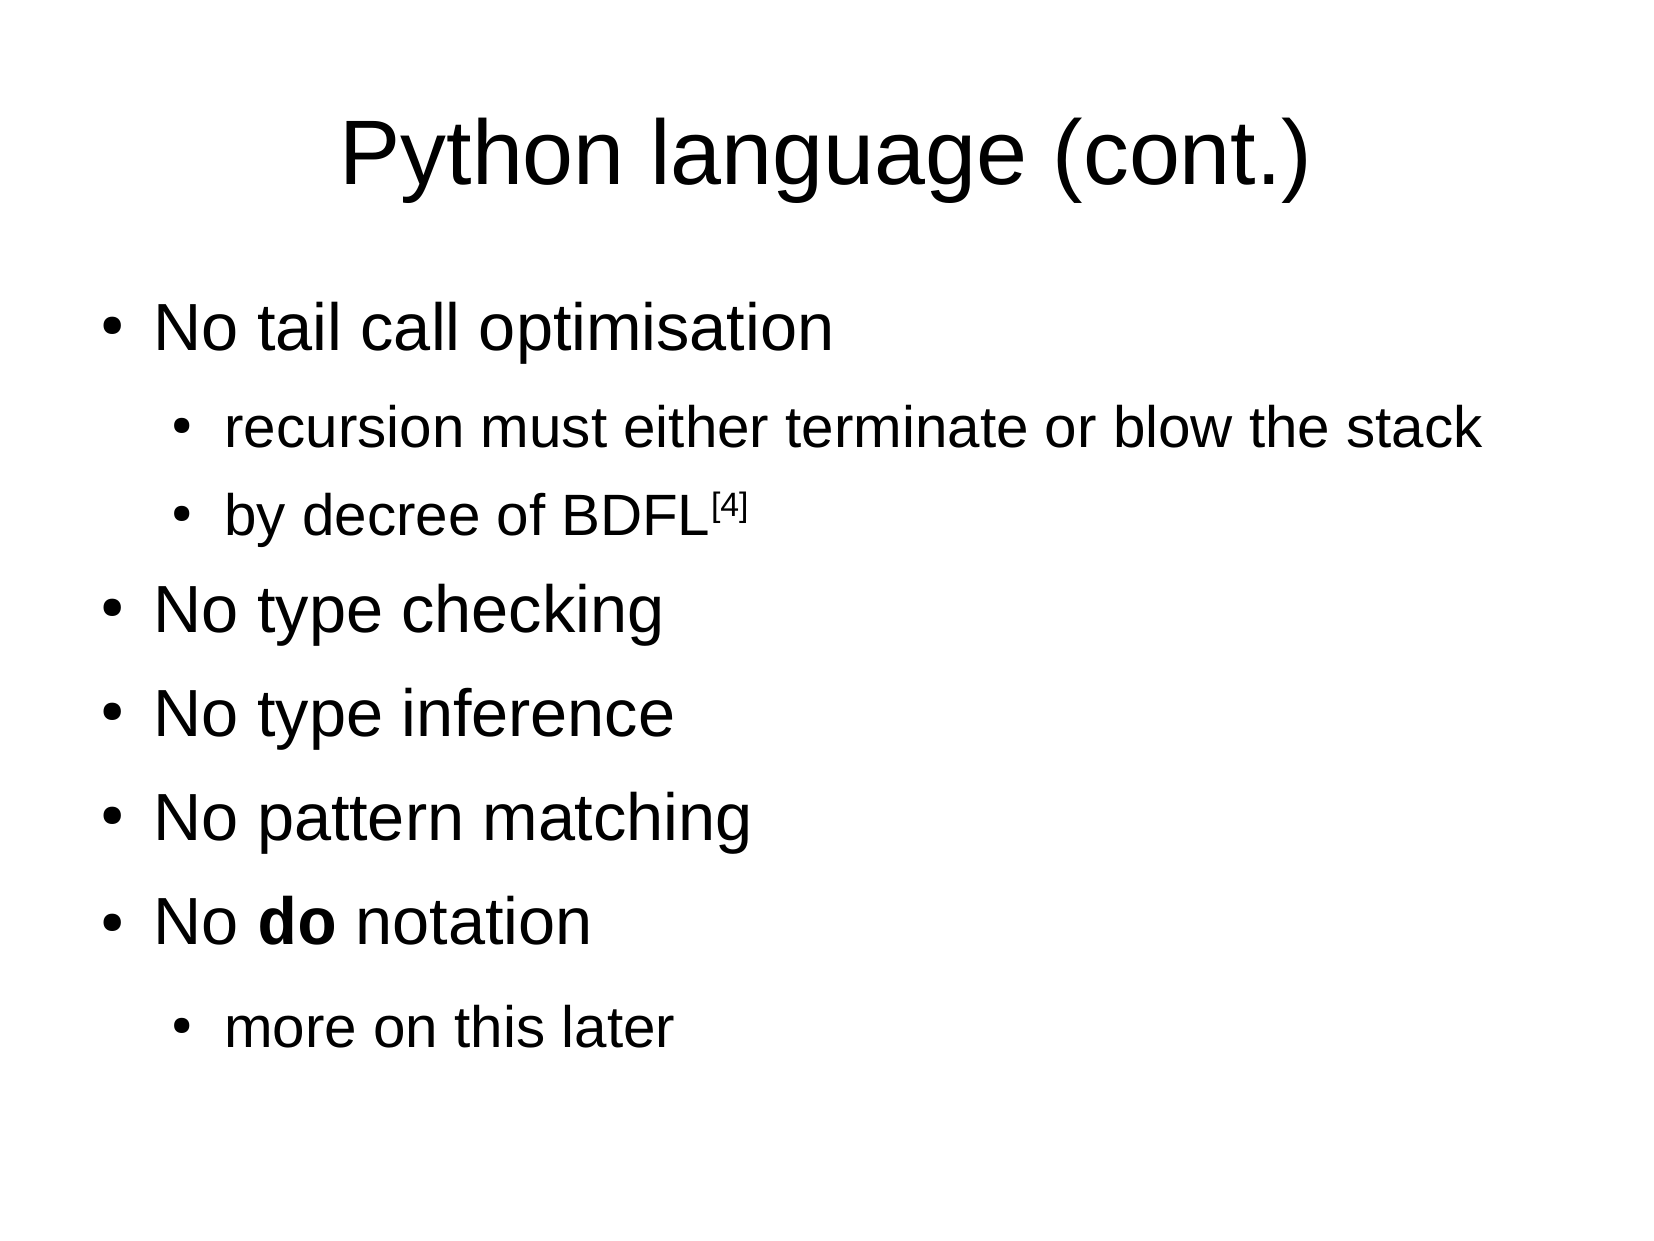

# Python language (cont.)
No tail call optimisation
recursion must either terminate or blow the stack
by decree of BDFL[4]
No type checking
No type inference
No pattern matching
No do notation
more on this later